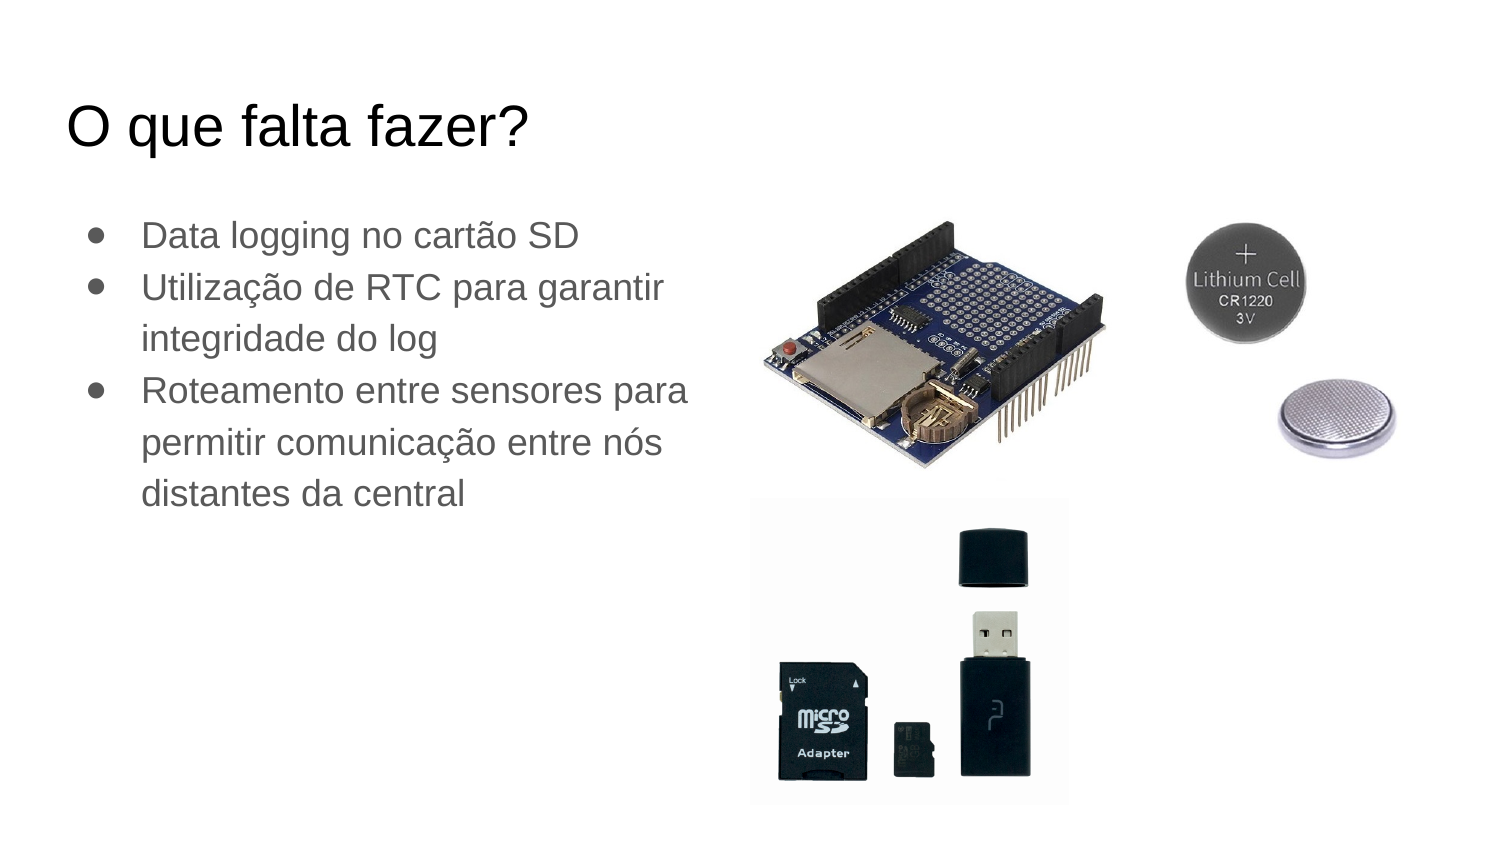

# O que falta fazer?
Data logging no cartão SD
Utilização de RTC para garantir integridade do log
Roteamento entre sensores para permitir comunicação entre nós distantes da central